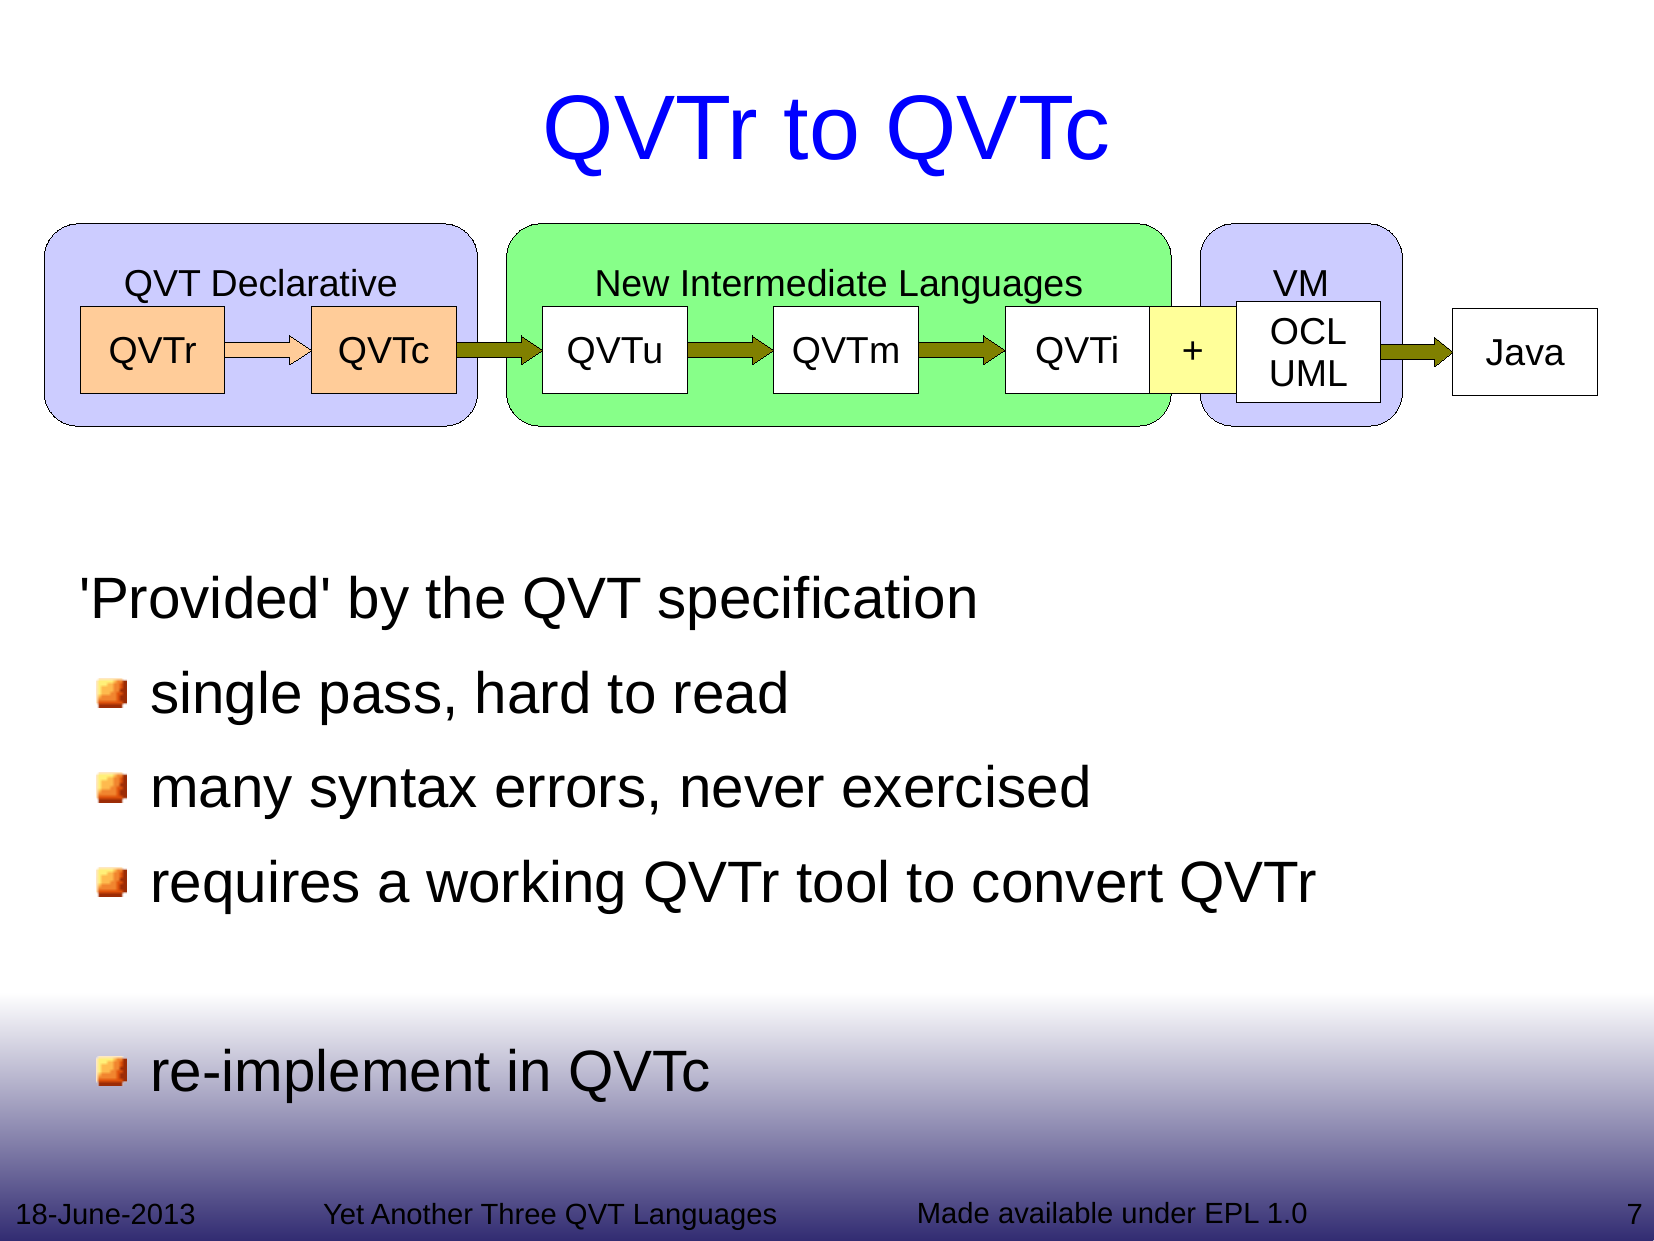

# QVTr to QVTc
QVT Declarative
New Intermediate Languages
VM
OCL
UML
QVTr
QVTc
QVTc
QVTu
QVTm
QVTi
QVTi
+
Java
'Provided' by the QVT specification
single pass, hard to read
many syntax errors, never exercised
requires a working QVTr tool to convert QVTr
re-implement in QVTc
18-June-2013
Yet Another Three QVT Languages
7